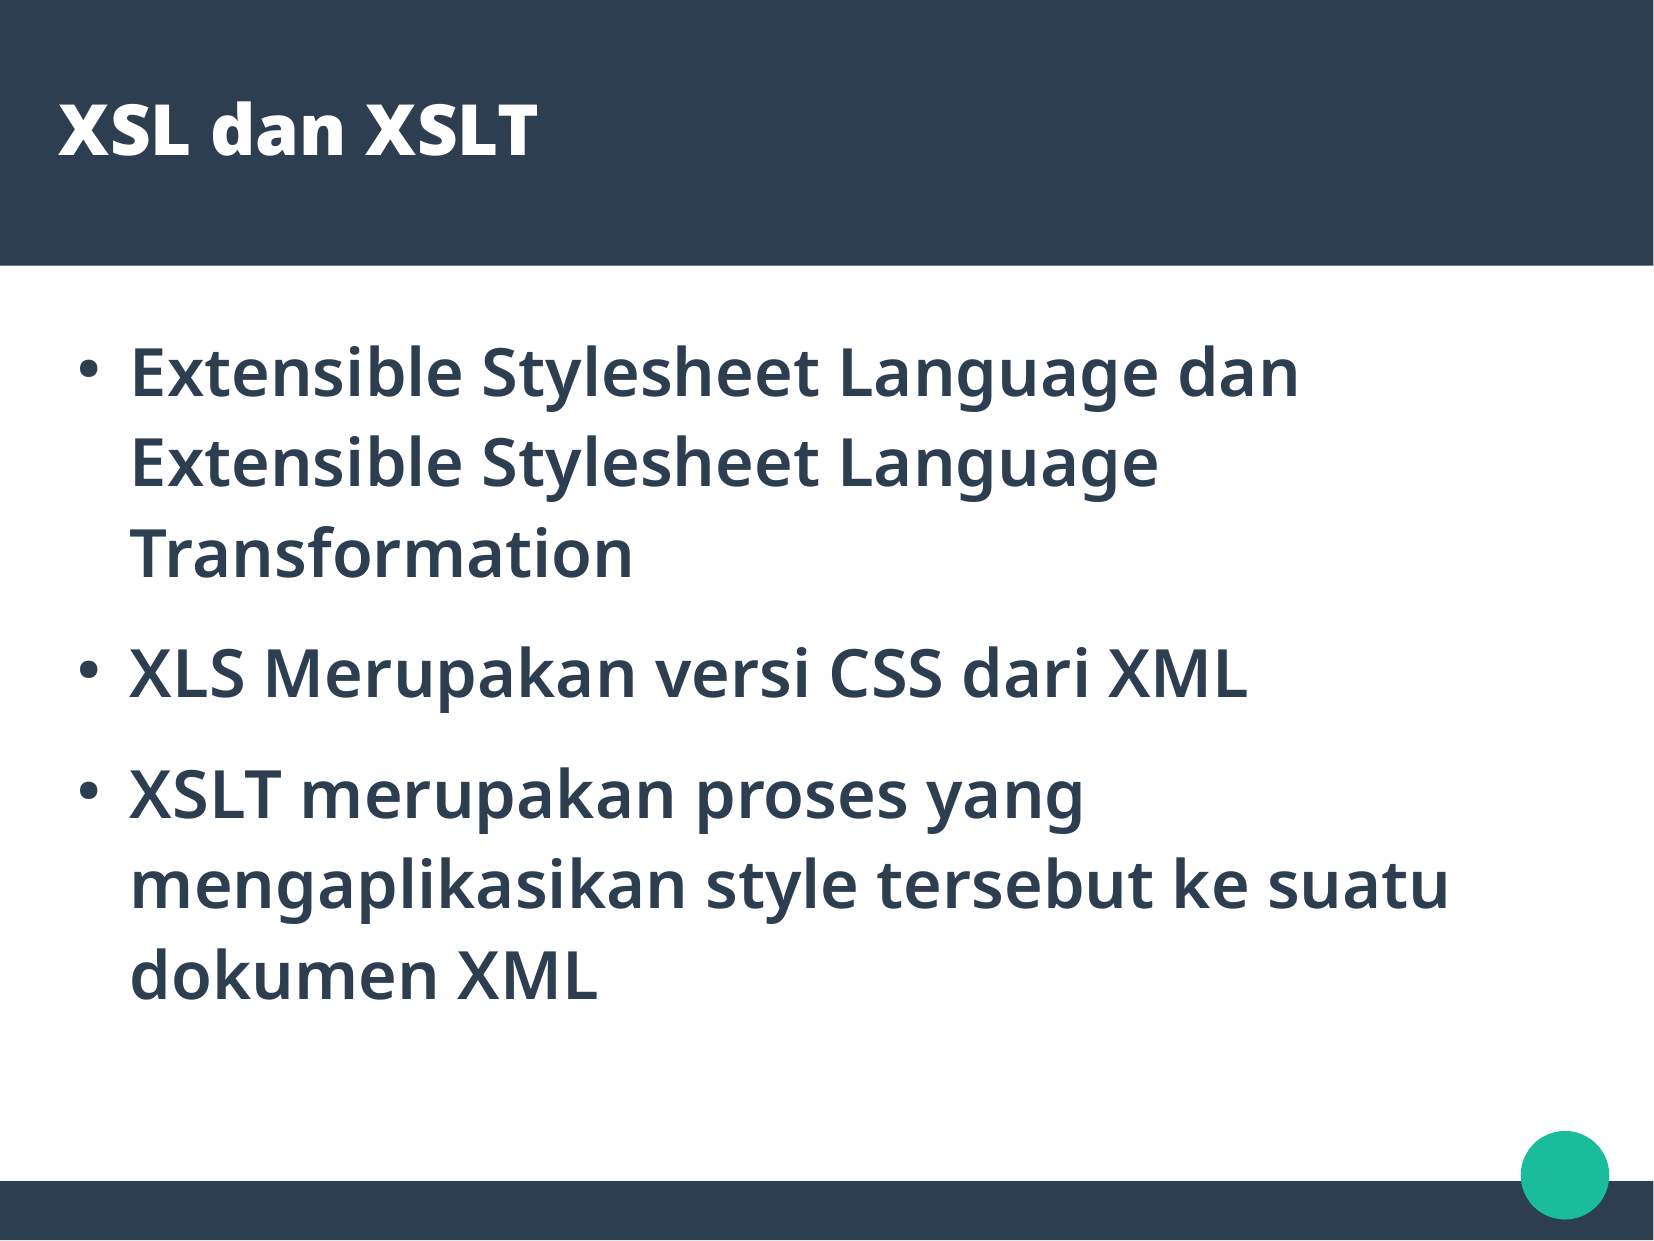

# XSL dan XSLT
Extensible Stylesheet Language dan Extensible Stylesheet Language Transformation
XLS Merupakan versi CSS dari XML
XSLT merupakan proses yang mengaplikasikan style tersebut ke suatu dokumen XML